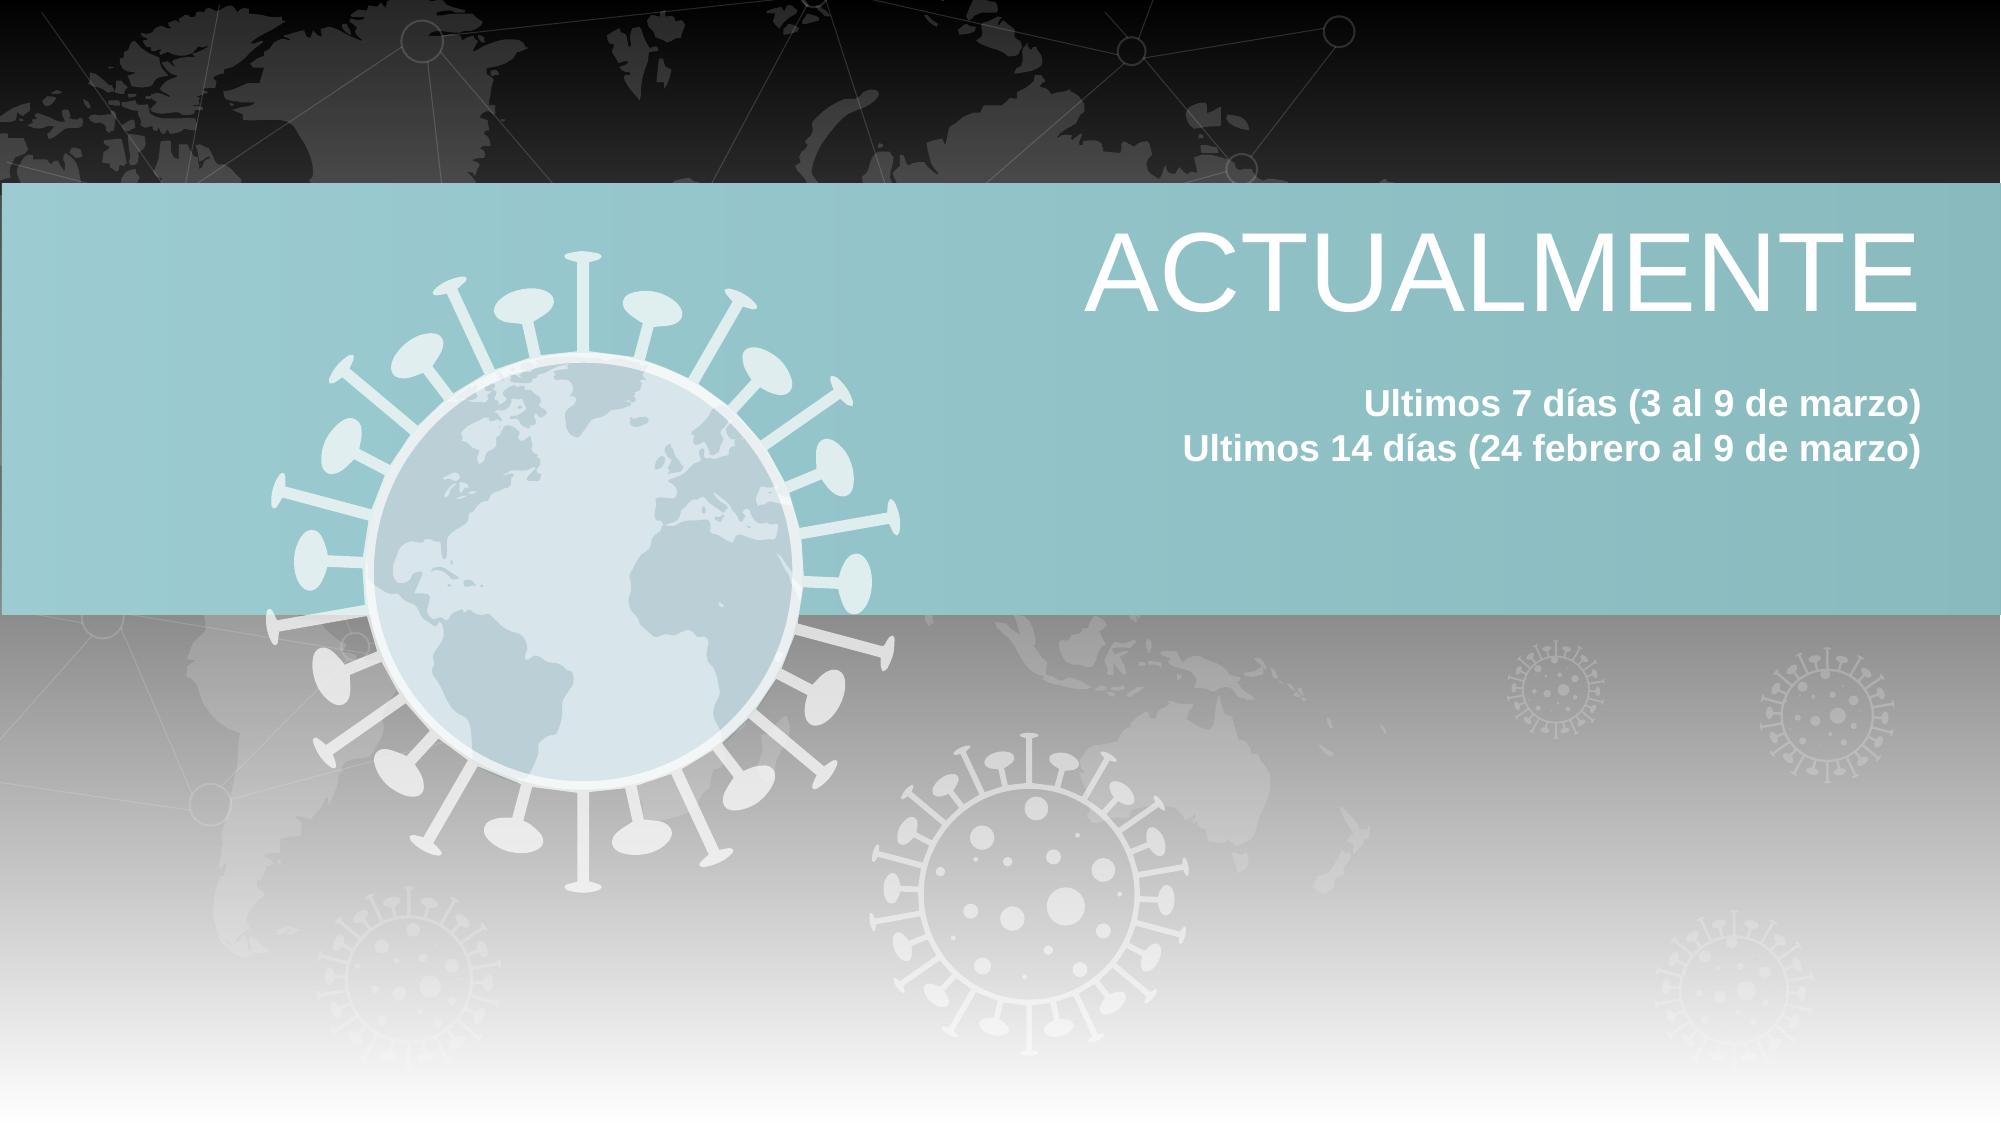

ACTUALMENTE
Ultimos 7 días (3 al 9 de marzo)
Ultimos 14 días (24 febrero al 9 de marzo)